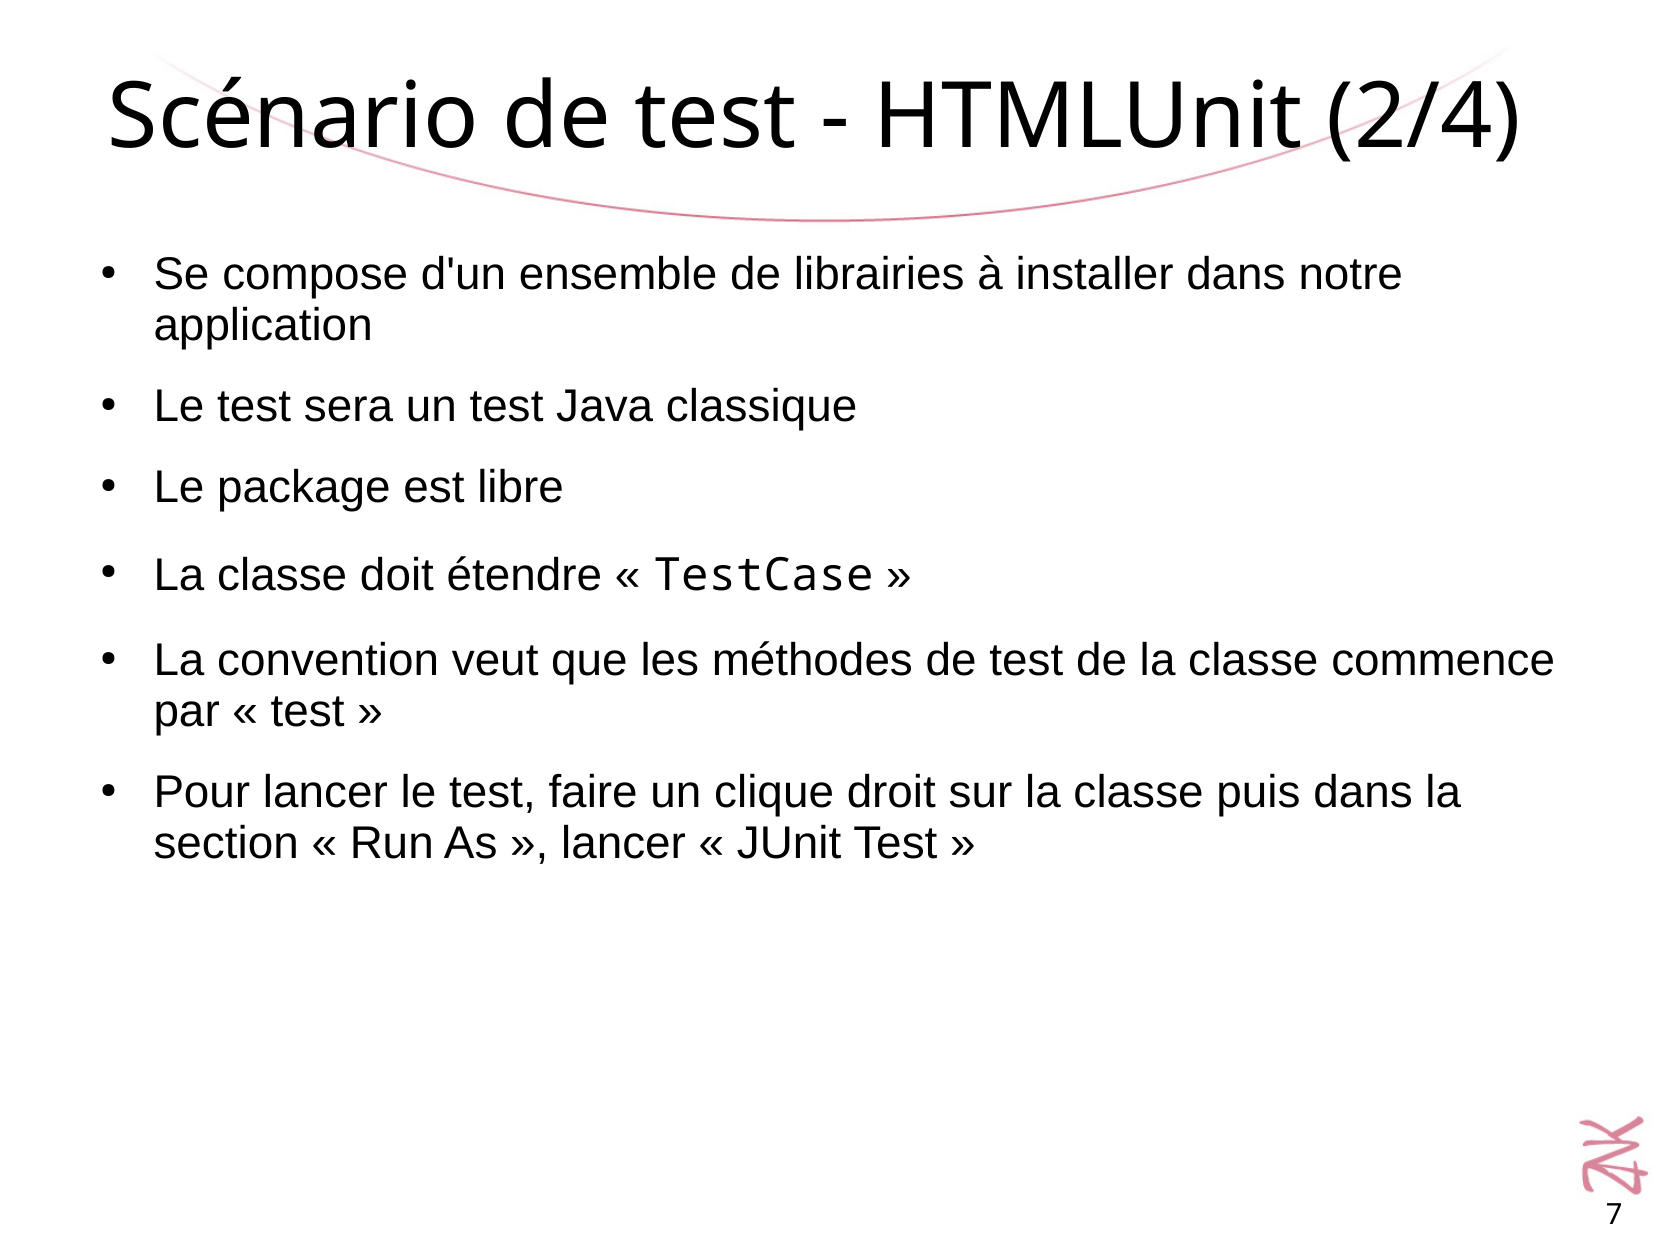

# Scénario de test - HTMLUnit (2/4)
Se compose d'un ensemble de librairies à installer dans notre application
Le test sera un test Java classique
Le package est libre
La classe doit étendre « TestCase »
La convention veut que les méthodes de test de la classe commence par « test »
Pour lancer le test, faire un clique droit sur la classe puis dans la section « Run As », lancer « JUnit Test »
7